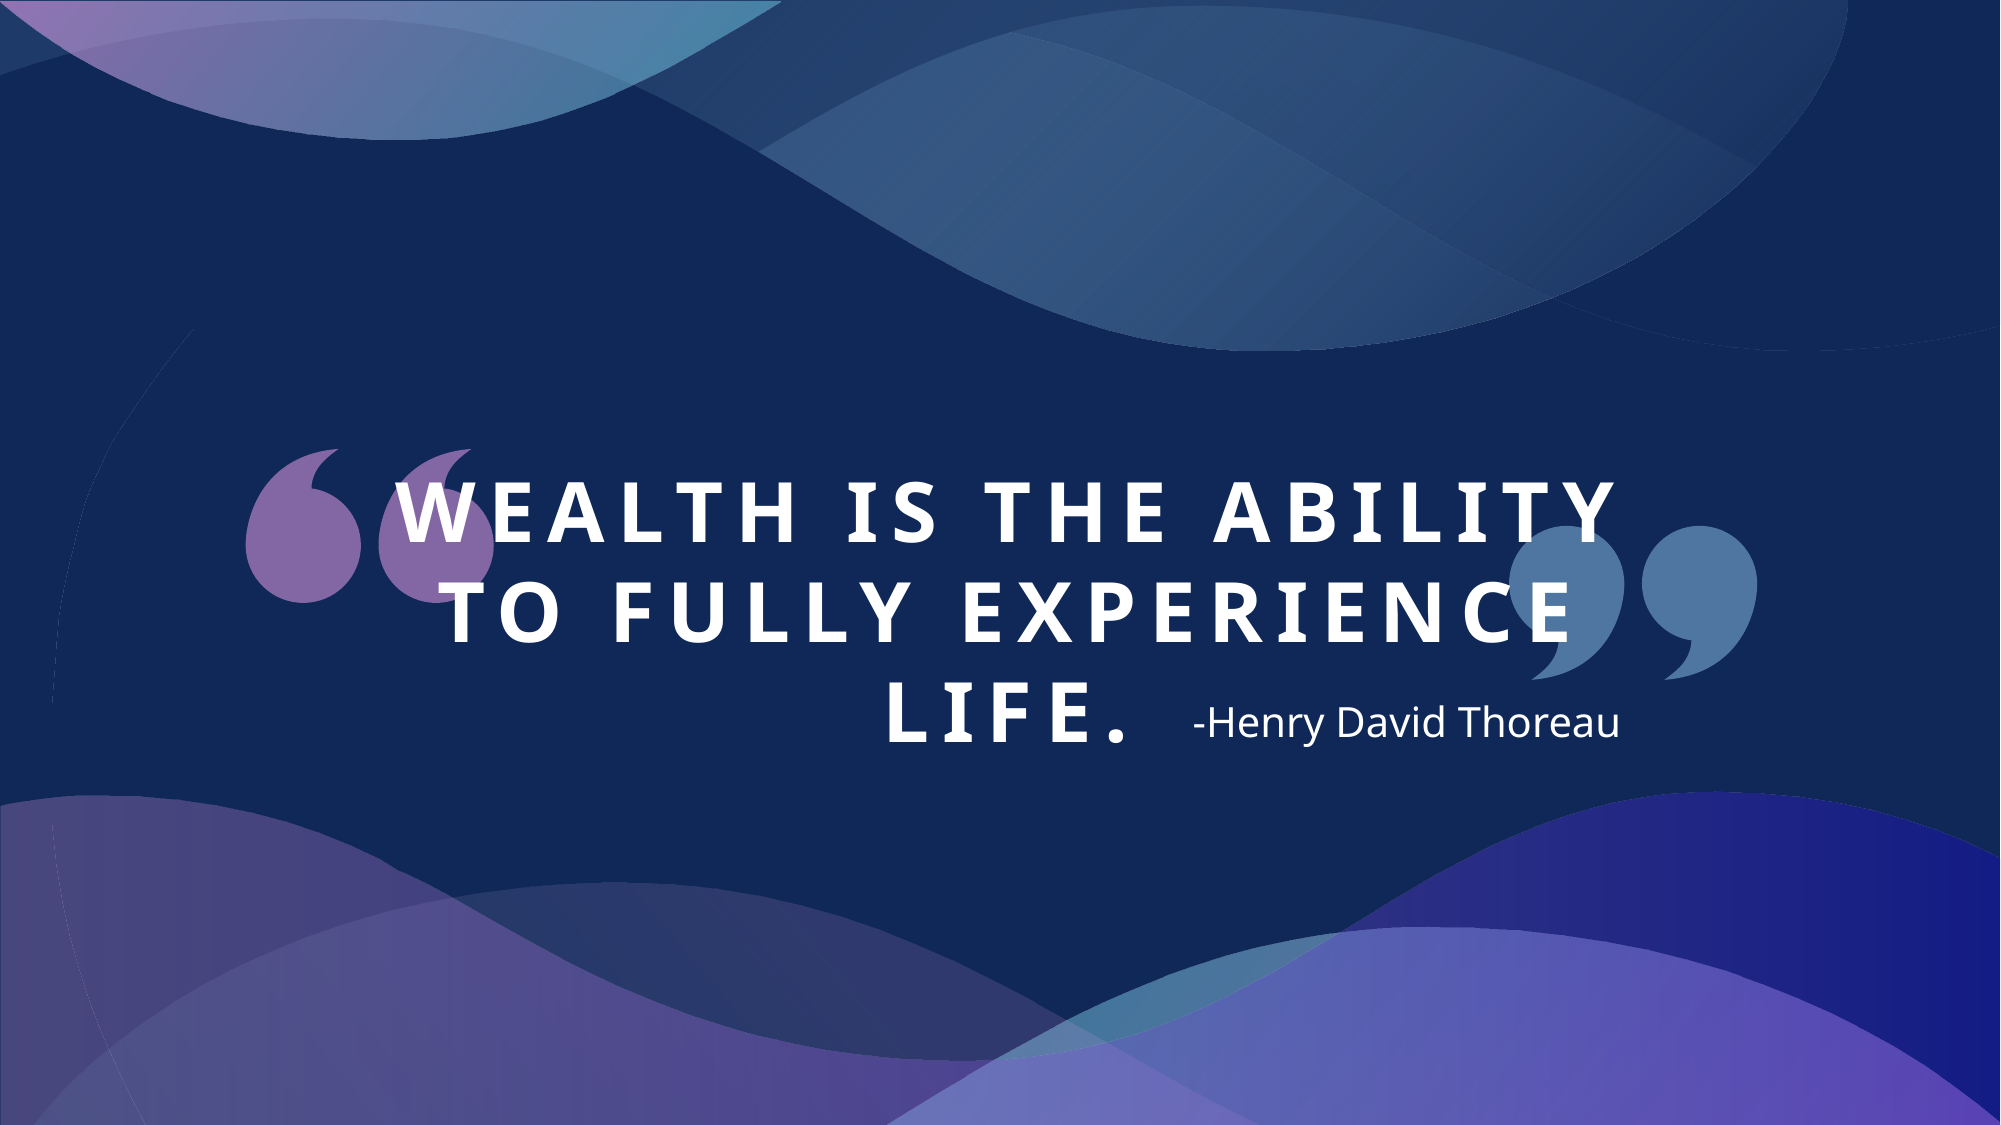

# WEALTH IS THE ABILITY TO FULLY EXPERIENCE LIFE.
-Henry David Thoreau